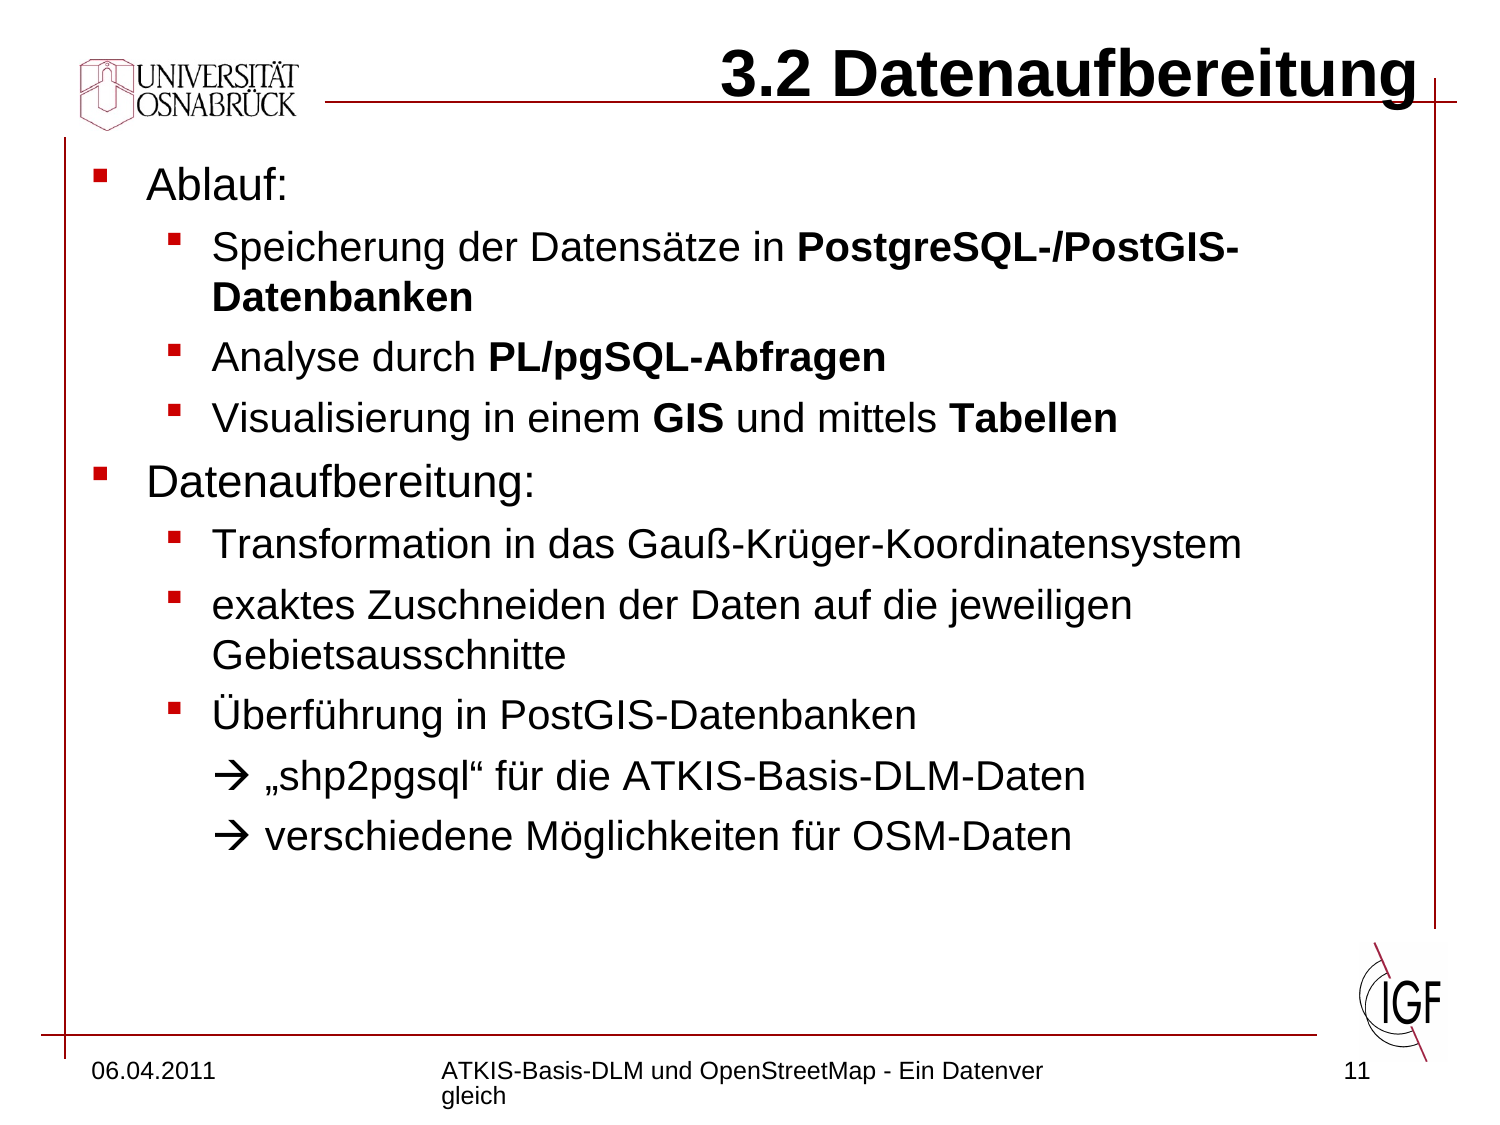

# 3.2 Datenaufbereitung
Ablauf:
Speicherung der Datensätze in PostgreSQL-/PostGIS-Datenbanken
Analyse durch PL/pgSQL-Abfragen
Visualisierung in einem GIS und mittels Tabellen
Datenaufbereitung:
Transformation in das Gauß-Krüger-Koordinatensystem
exaktes Zuschneiden der Daten auf die jeweiligen Gebietsausschnitte
Überführung in PostGIS-Datenbanken
	 „shp2pgsql“ für die ATKIS-Basis-DLM-Daten
	 verschiedene Möglichkeiten für OSM-Daten
06.04.2011
ATKIS-Basis-DLM und OpenStreetMap - Ein Datenvergleich
11